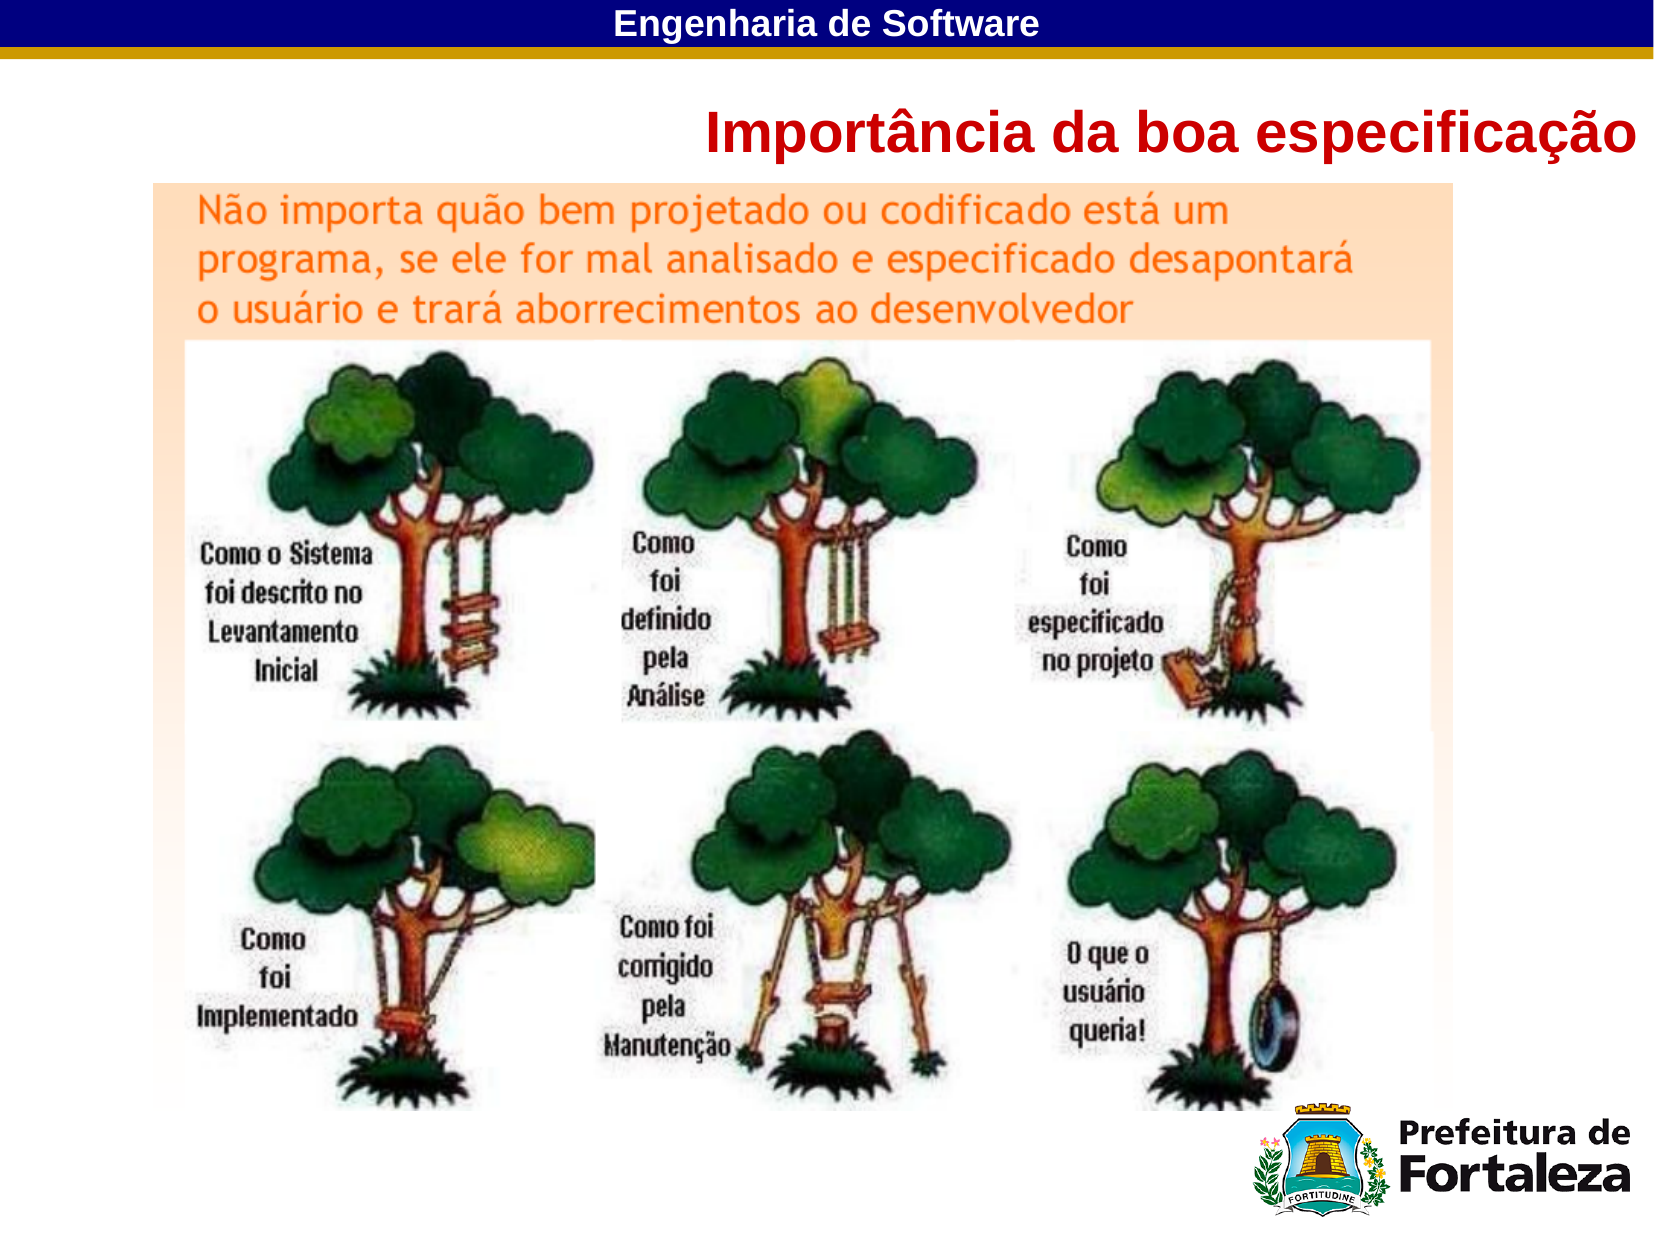

Engenharia de Software
Importância da boa especificação